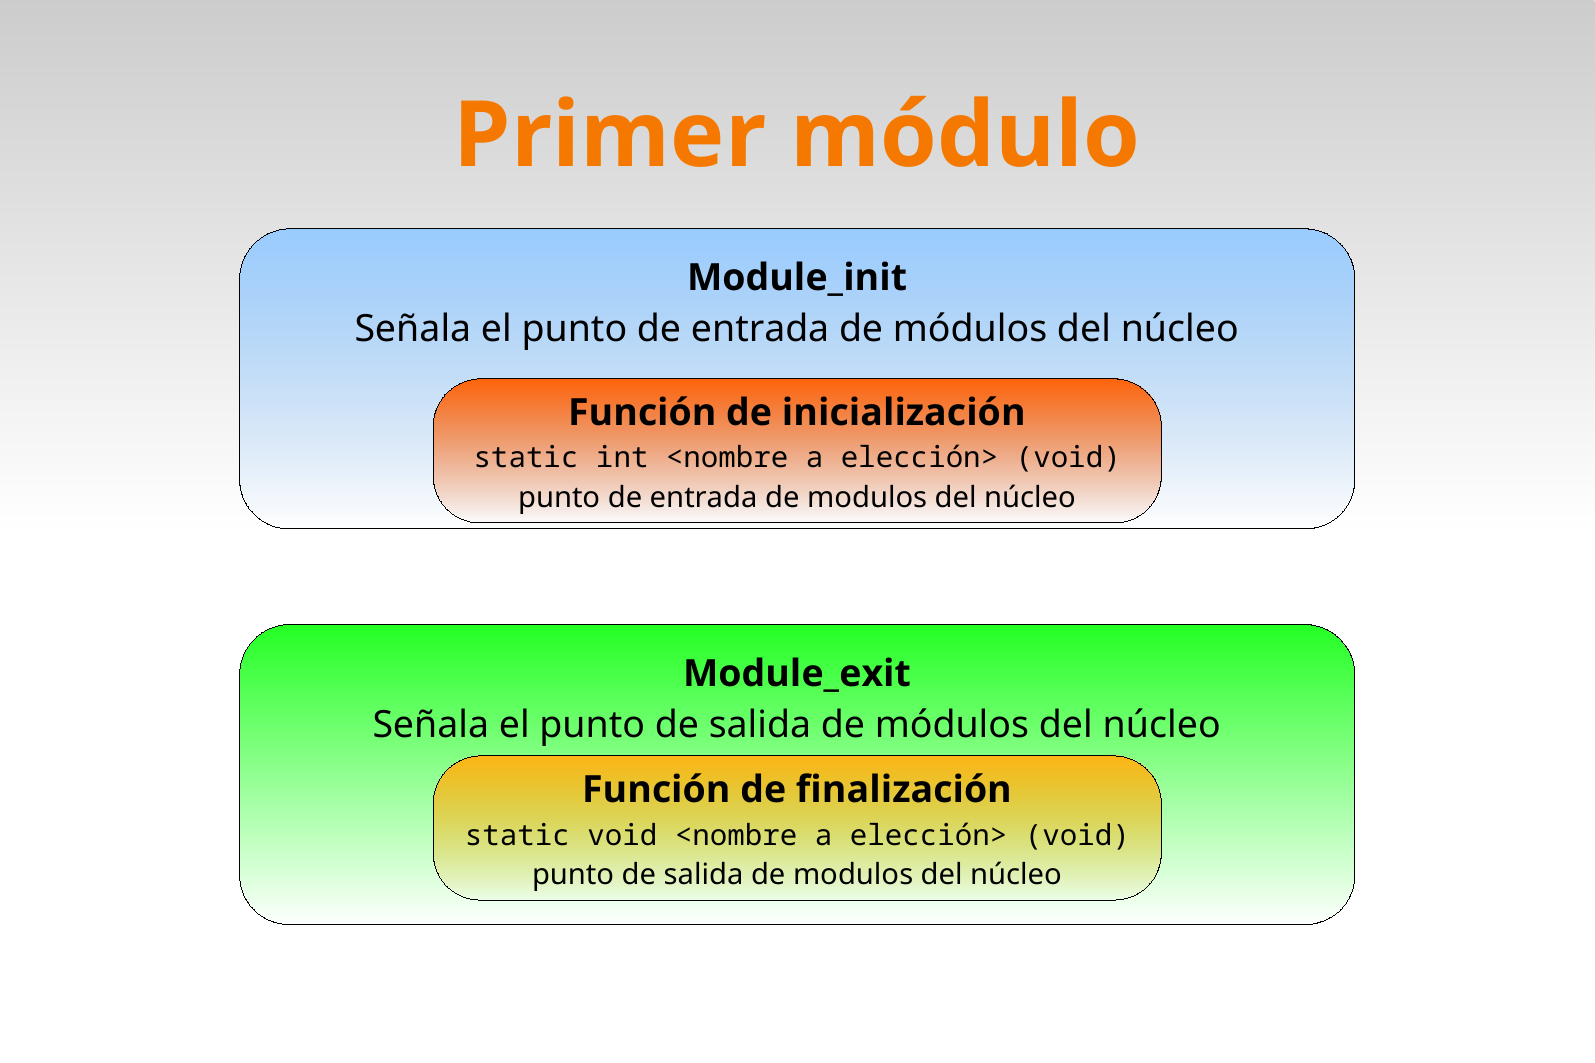

# Primer módulo
Module_init
Señala el punto de entrada de módulos del núcleo
Función de inicialización
static int <nombre a elección> (void)
punto de entrada de modulos del núcleo
Module_exit
Señala el punto de salida de módulos del núcleo
Función de finalización
static void <nombre a elección> (void)
punto de salida de modulos del núcleo